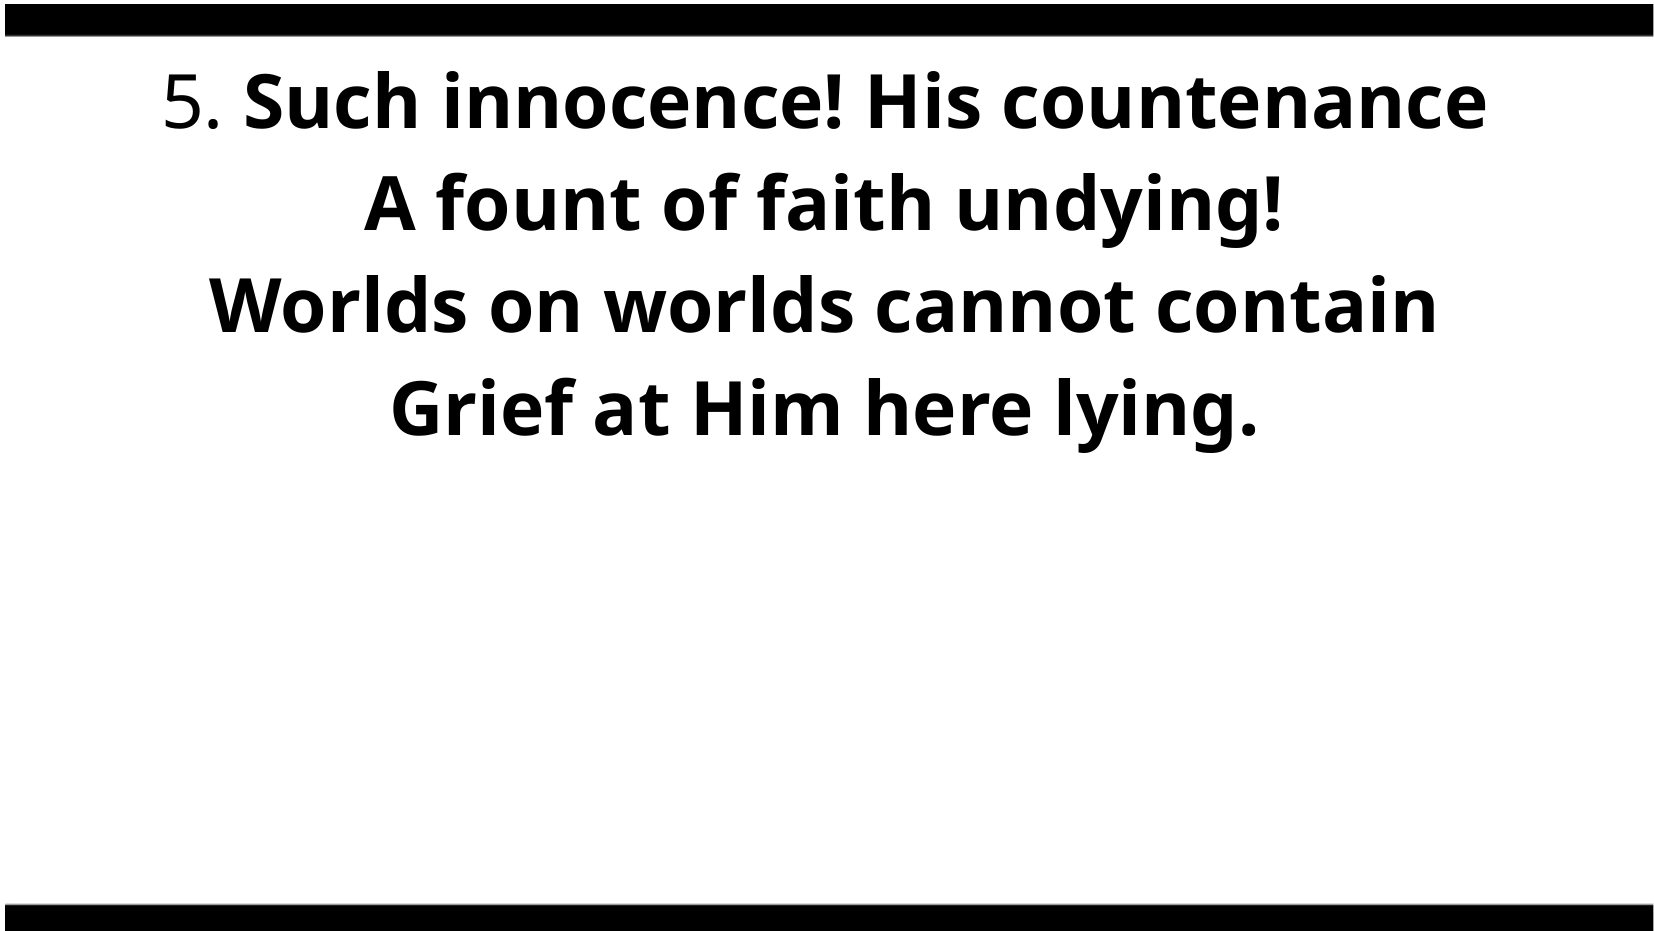

5. Such innocence! His countenance
A fount of faith undying!
Worlds on worlds cannot contain
Grief at Him here lying.